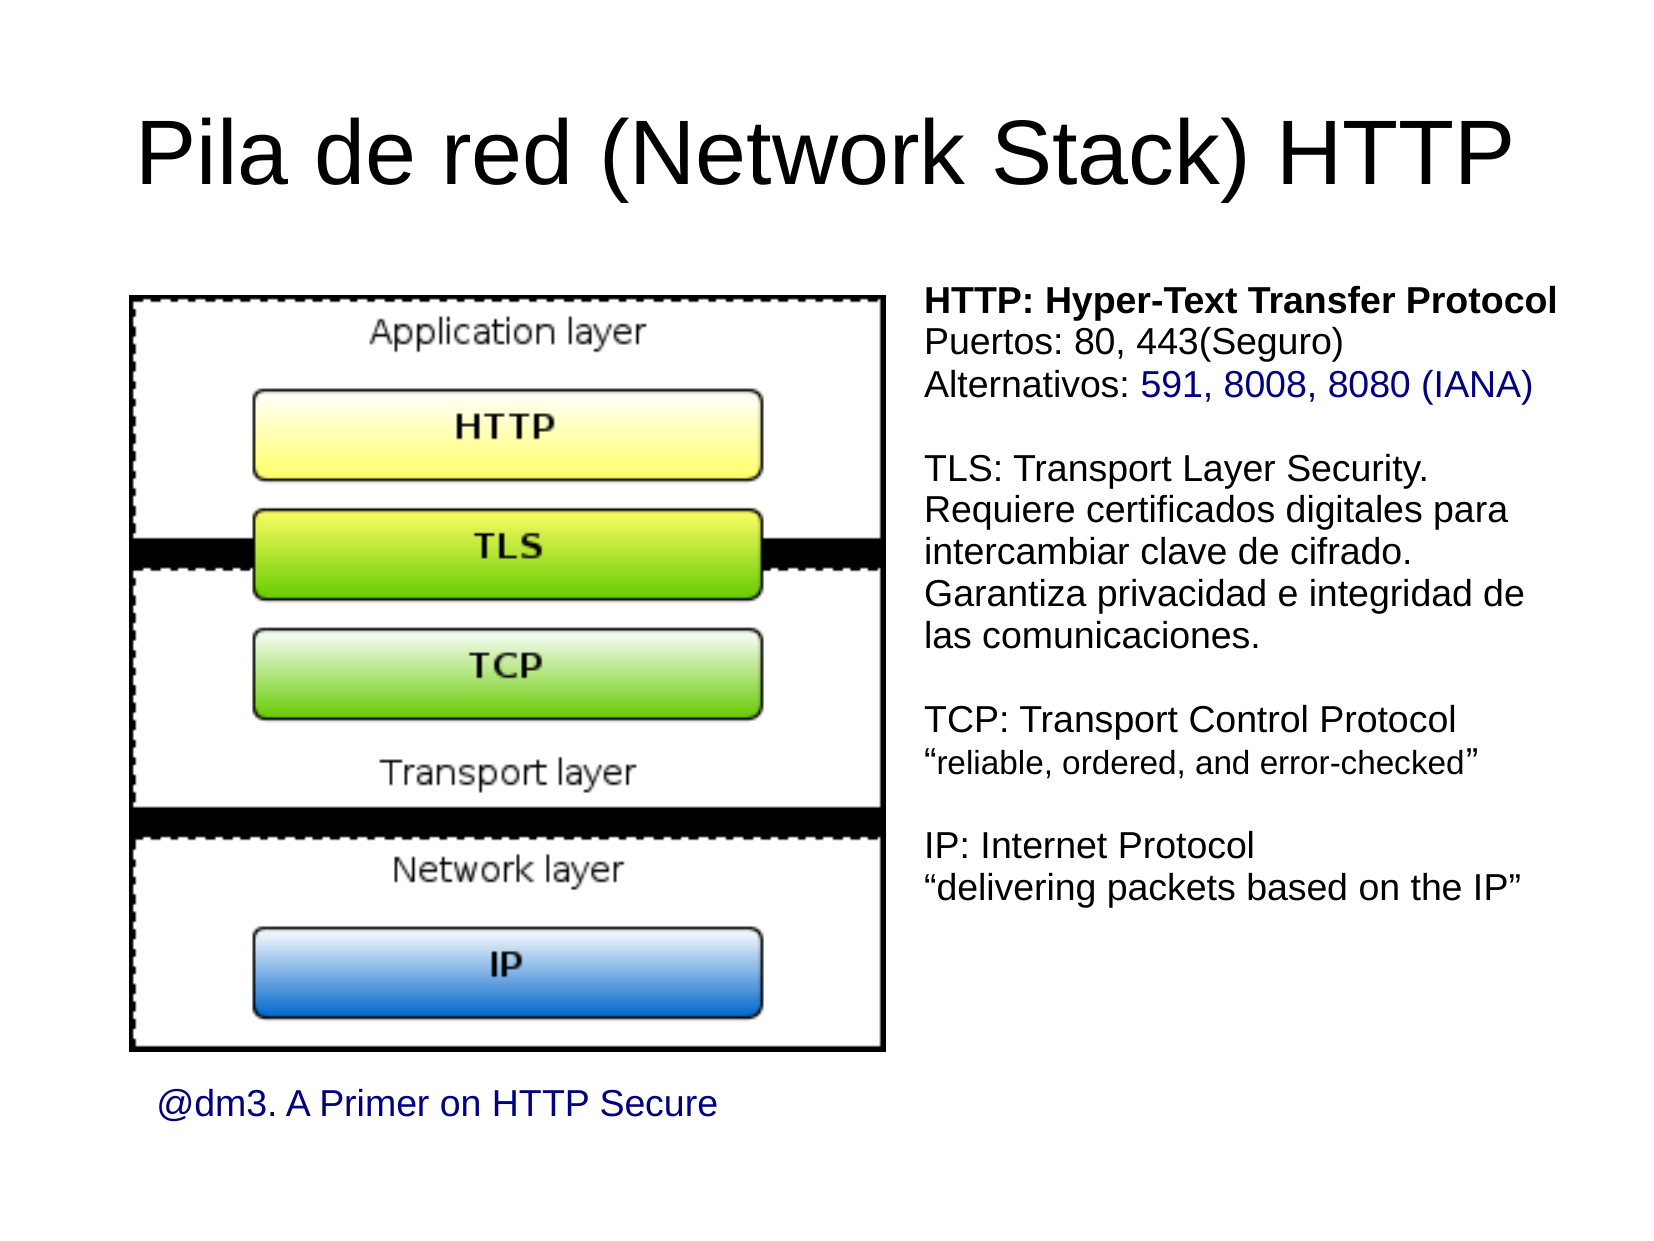

# Pila de red (Network Stack) HTTP
HTTP: Hyper-Text Transfer Protocol
Puertos: 80, 443(Seguro)
Alternativos: 591, 8008, 8080 (IANA)
TLS: Transport Layer Security.
Requiere certificados digitales para intercambiar clave de cifrado.
Garantiza privacidad e integridad de las comunicaciones.
TCP: Transport Control Protocol
“reliable, ordered, and error-checked”
IP: Internet Protocol
“delivering packets based on the IP”
@dm3. A Primer on HTTP Secure